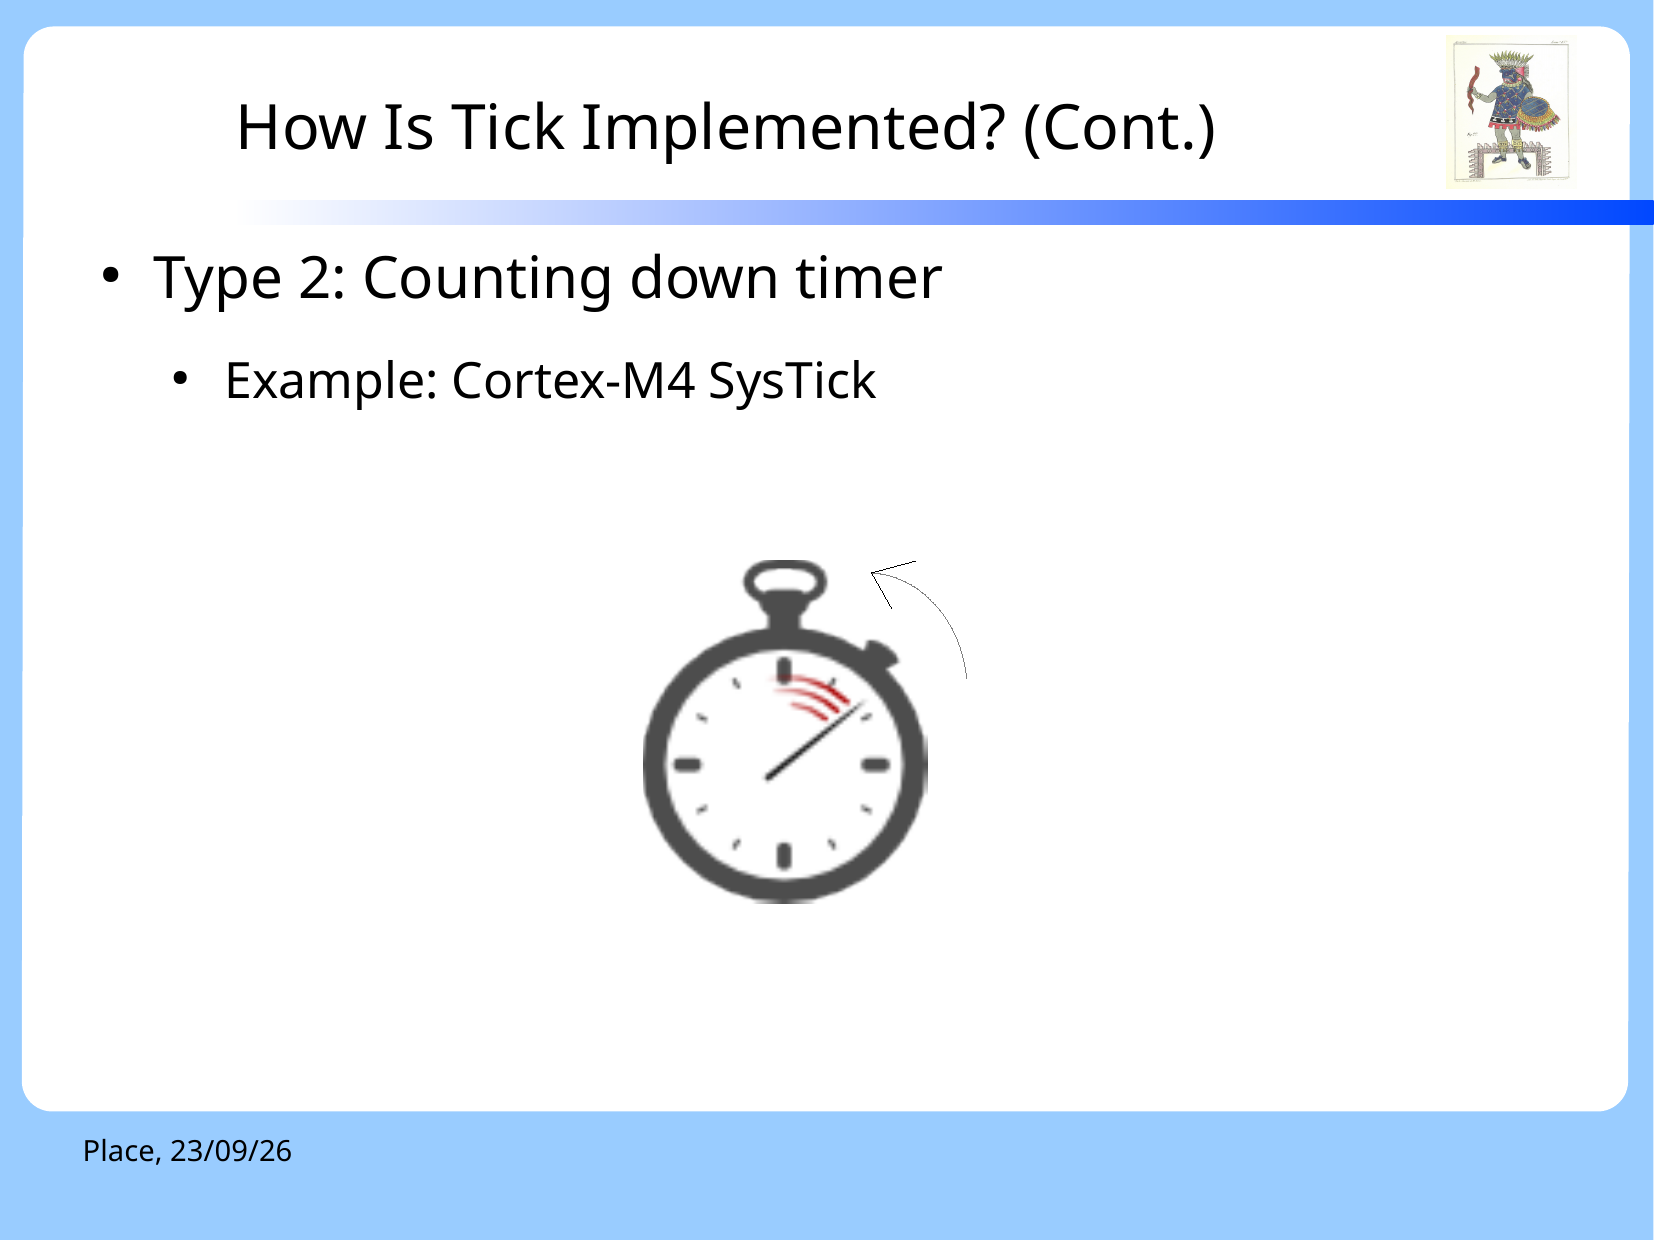

# How Is Tick Implemented? (Cont.)
Type 2: Counting down timer
Example: Cortex-M4 SysTick